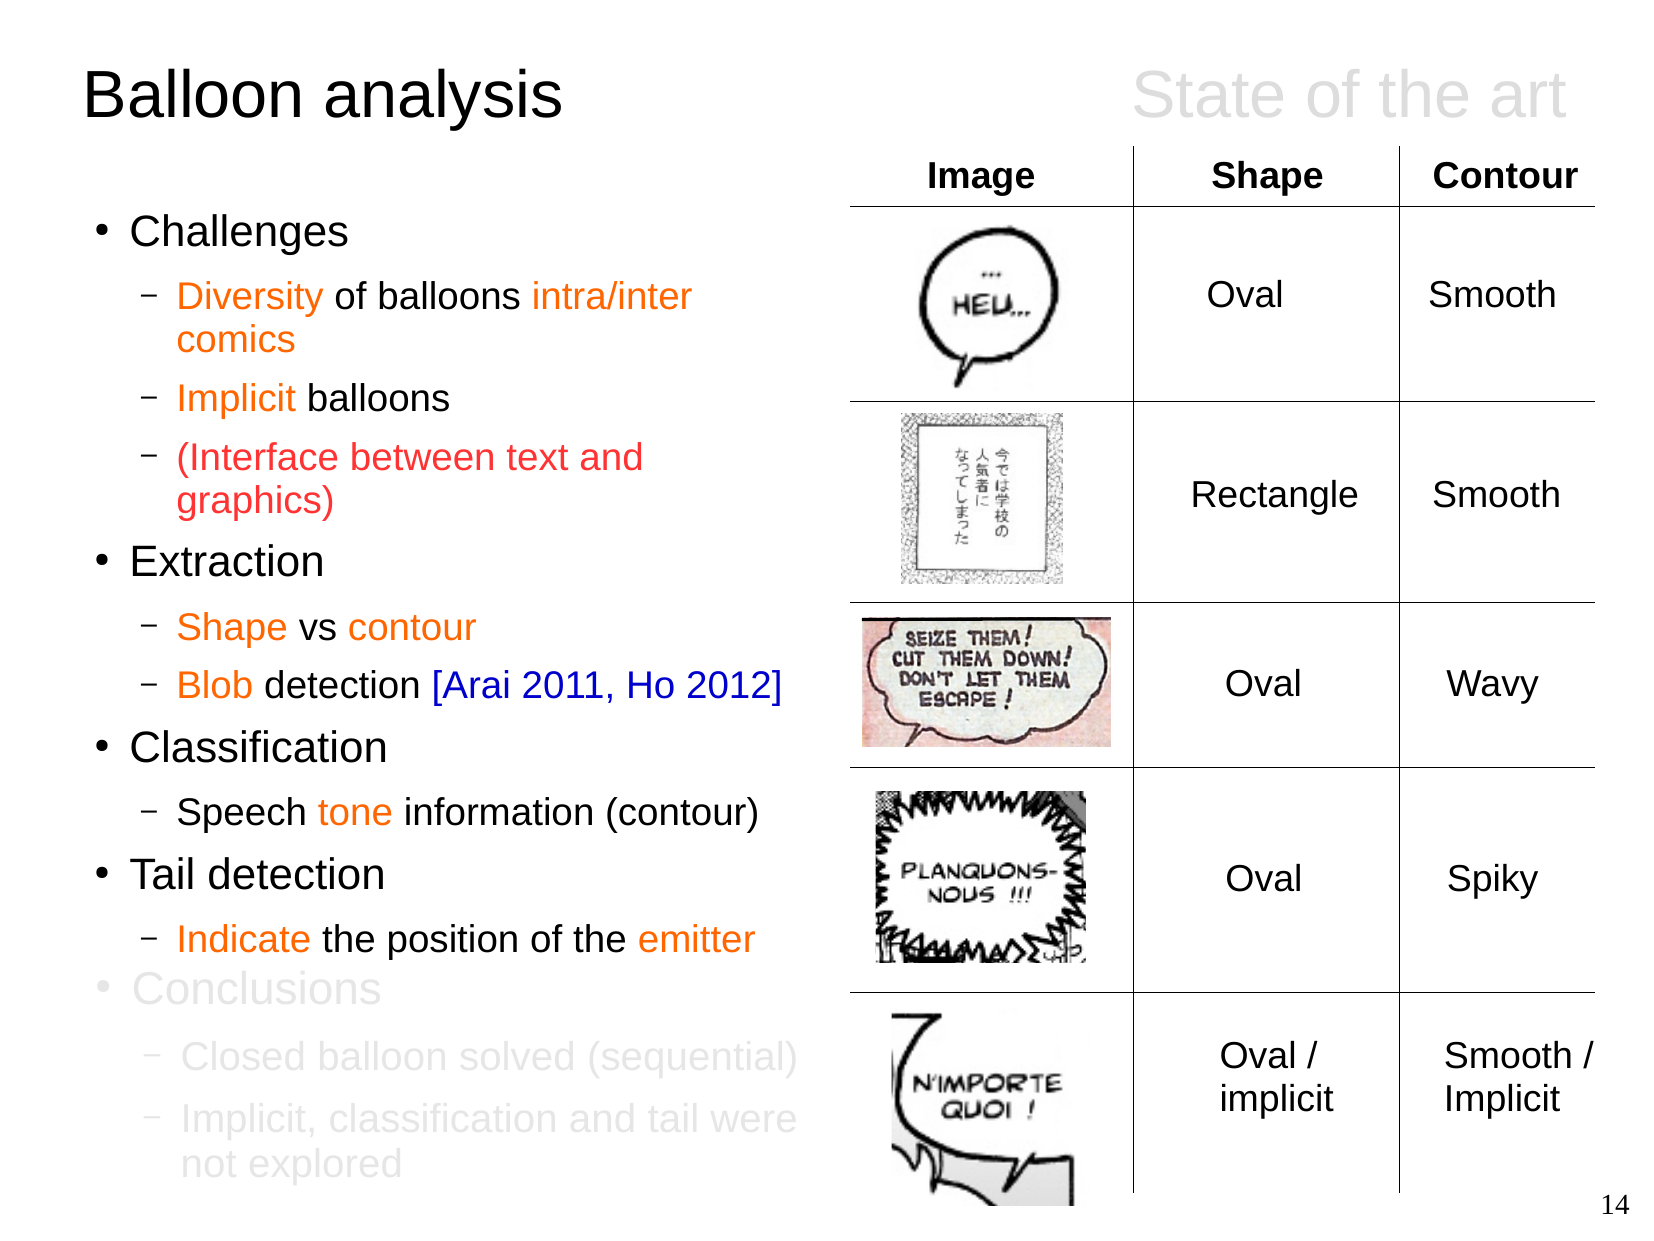

Balloon analysis
	Image		 Shape	 Contour
Challenges
Diversity of balloons intra/inter comics
Implicit balloons
(Interface between text and graphics)
Extraction
Shape vs contour
Blob detection [Arai 2011, Ho 2012]
Classification
Speech tone information (contour)
Tail detection
Indicate the position of the emitter
Oval		Smooth
Rectangle Smooth
Oval		Wavy
Oval		Spiky
# Conclusions
Closed balloon solved (sequential)
Implicit, classification and tail were not explored
Oval /
implicit
Smooth / Implicit
14